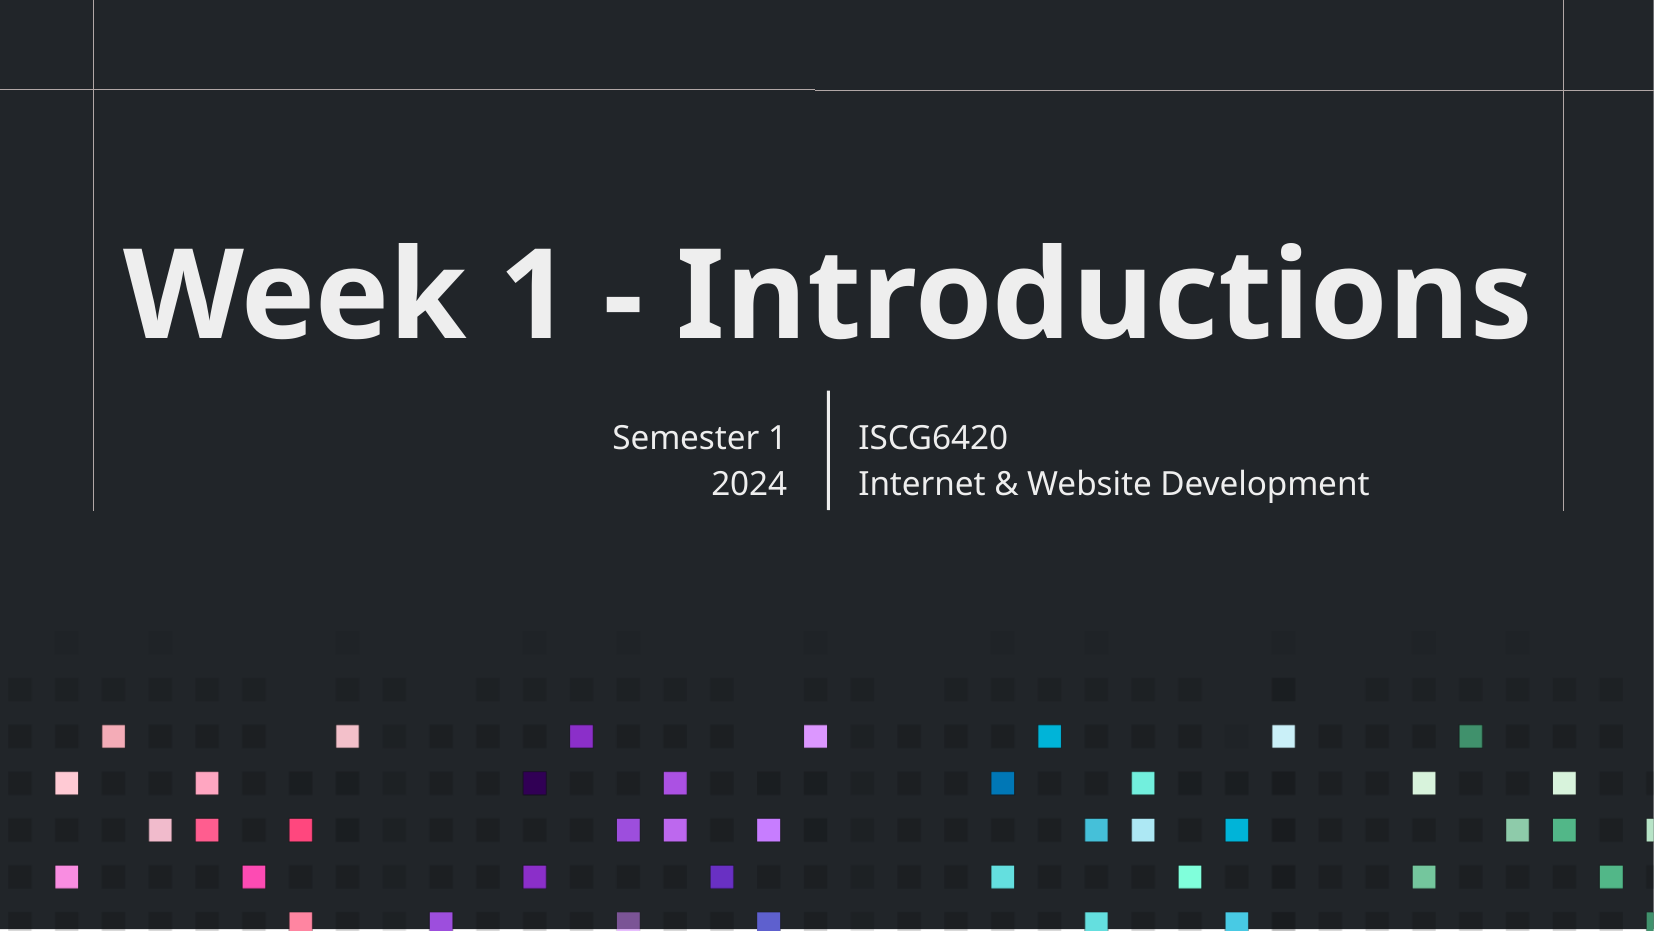

# Week 1 - Introductions
Semester 1
2024
ISCG6420
Internet & Website Development